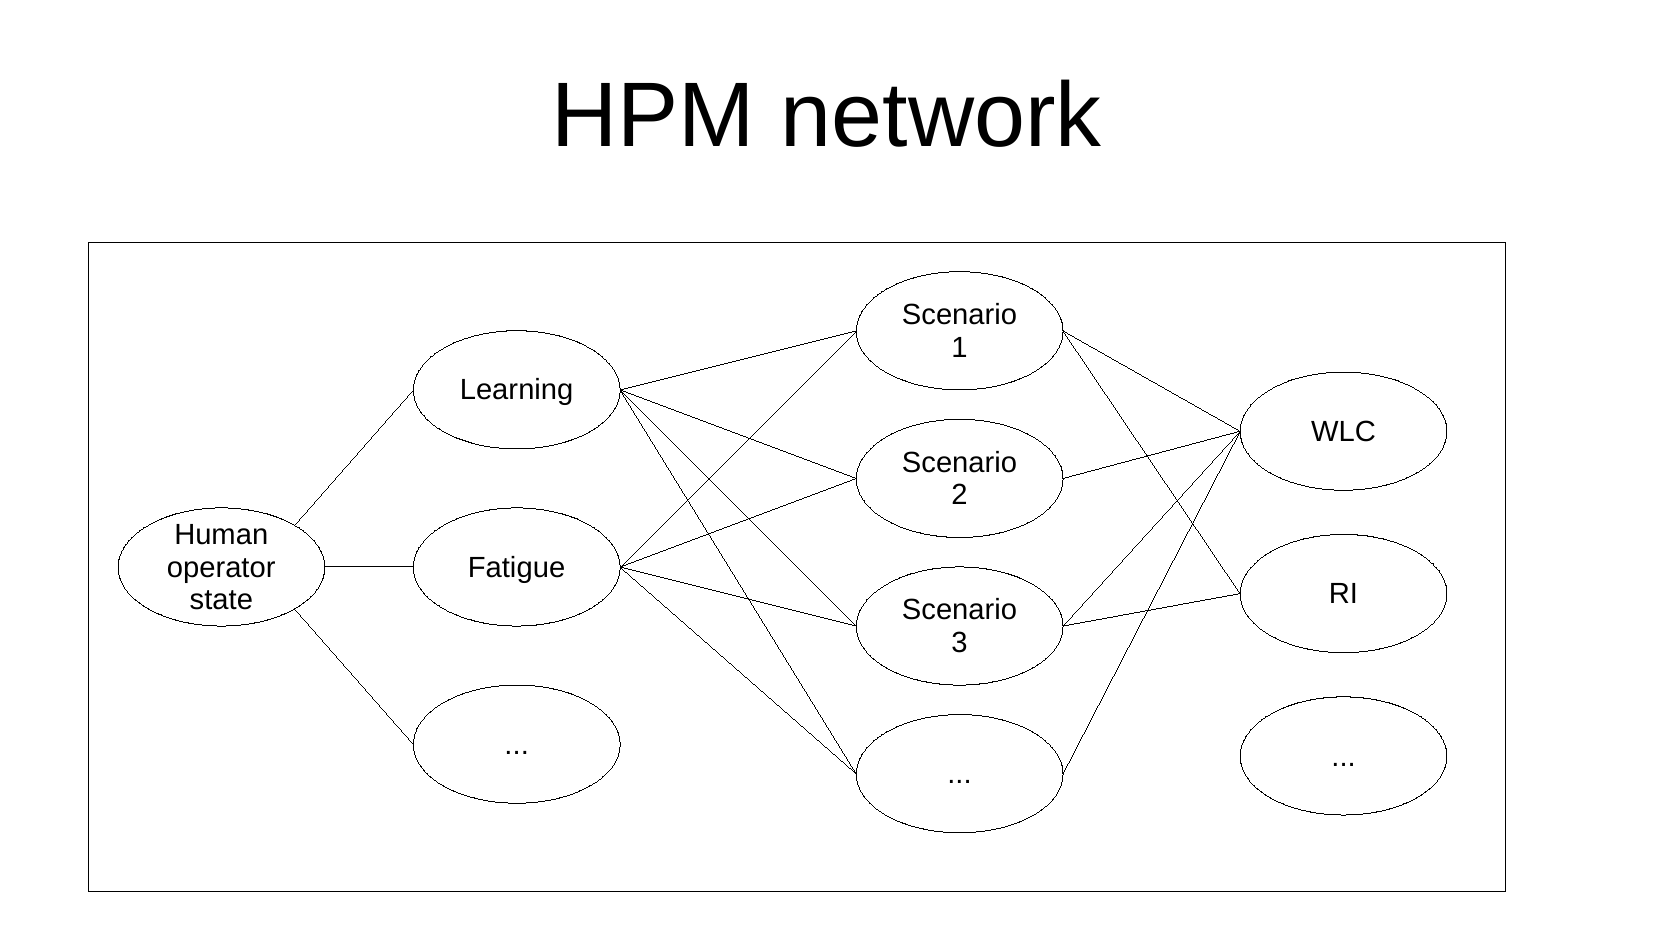

# HPM network
Scenario 1
Learning
WLC
Scenario 2
Human operator state
Fatigue
RI
Scenario 3
...
...
...